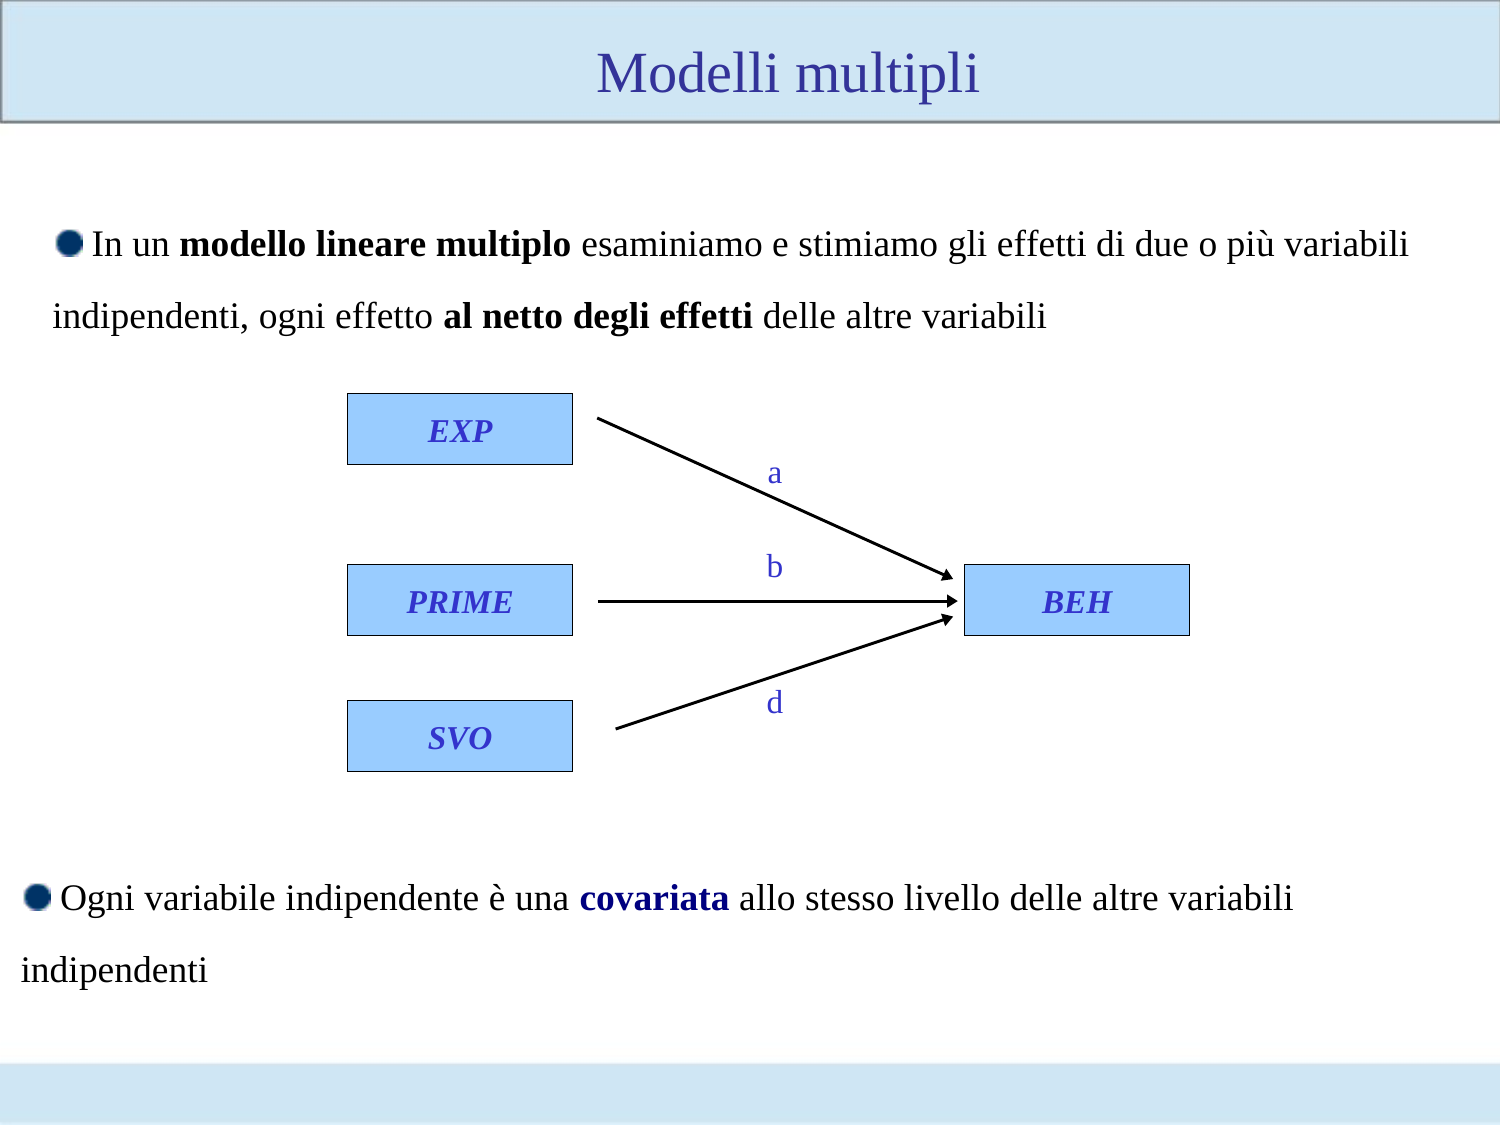

# Modelli multipli
 In un modello lineare multiplo esaminiamo e stimiamo gli effetti di due o più variabili indipendenti, ogni effetto al netto degli effetti delle altre variabili
EXP
a
b
PRIME
BEH
d
SVO
 Ogni variabile indipendente è una covariata allo stesso livello delle altre variabili indipendenti